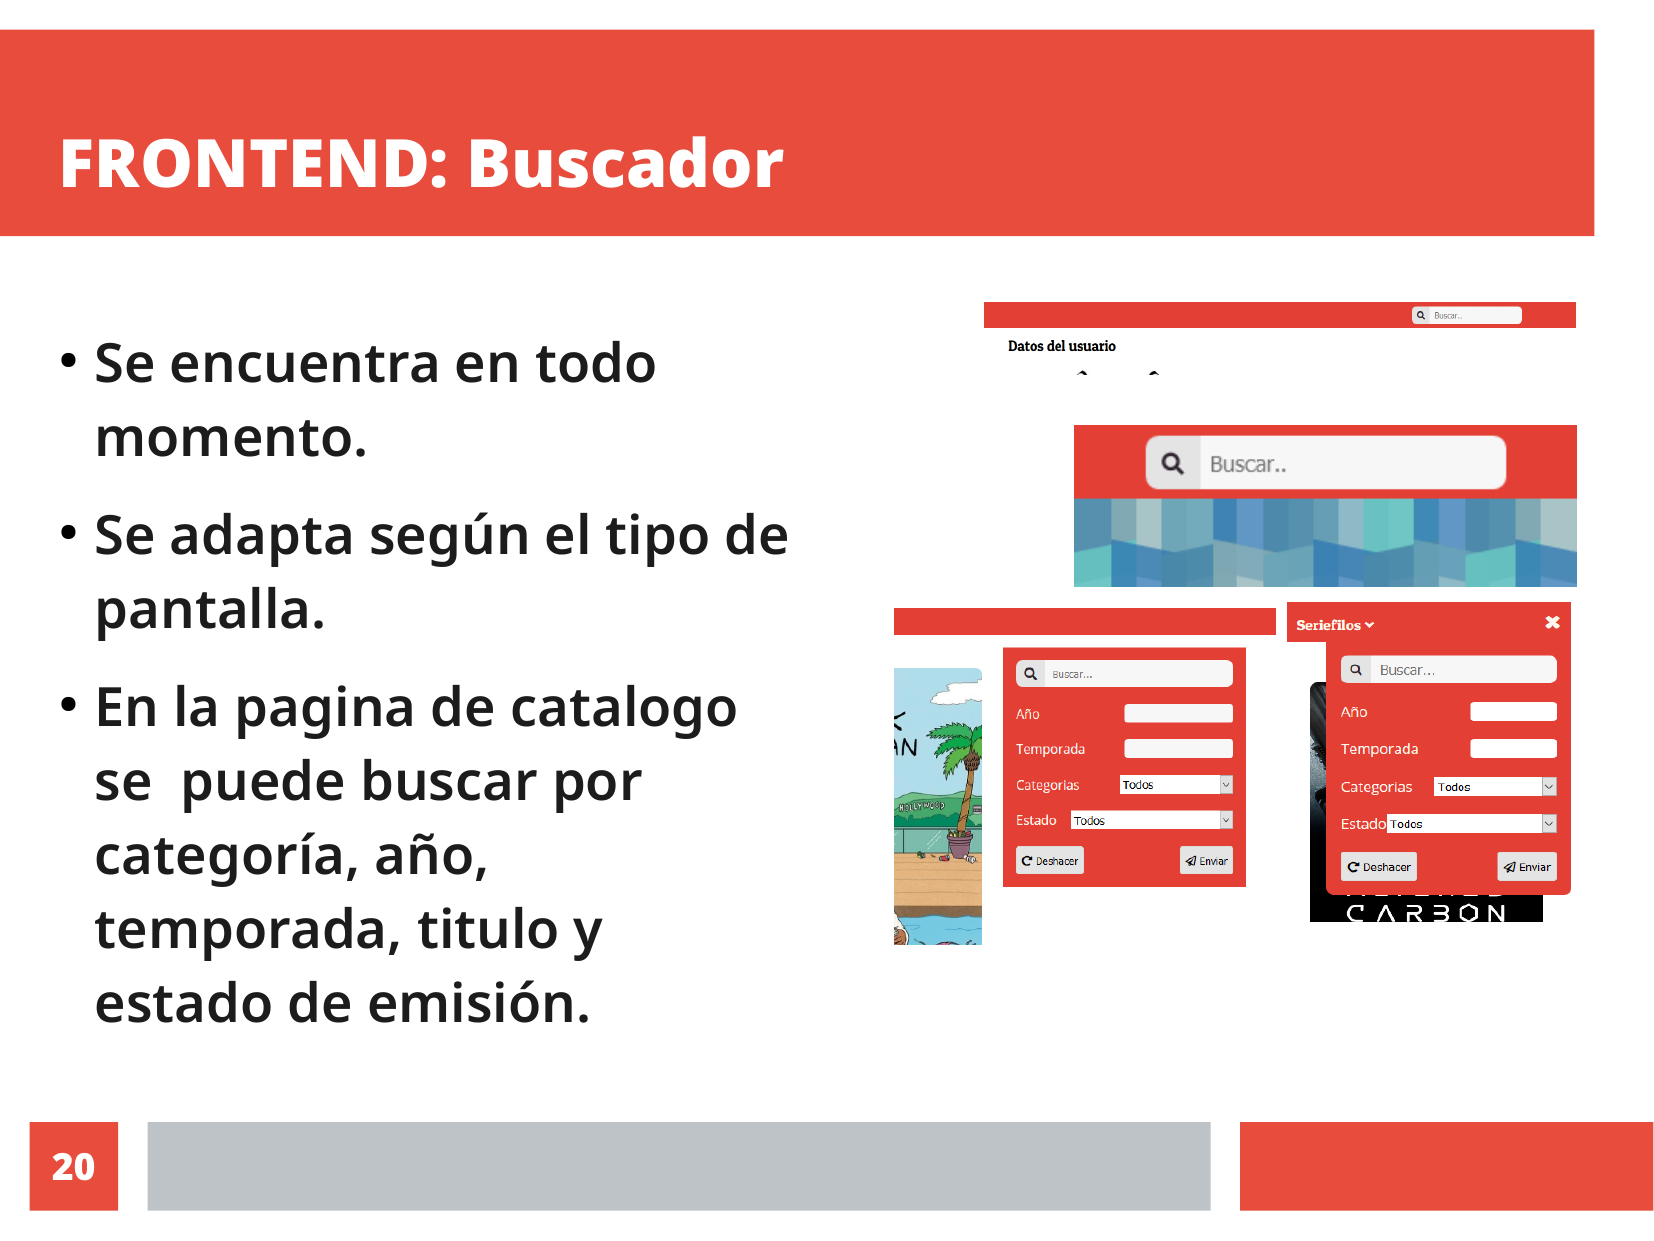

# FRONTEND: Buscador
Se encuentra en todo momento.
Se adapta según el tipo de pantalla.
En la pagina de catalogo se puede buscar por categoría, año, temporada, titulo y estado de emisión.
20